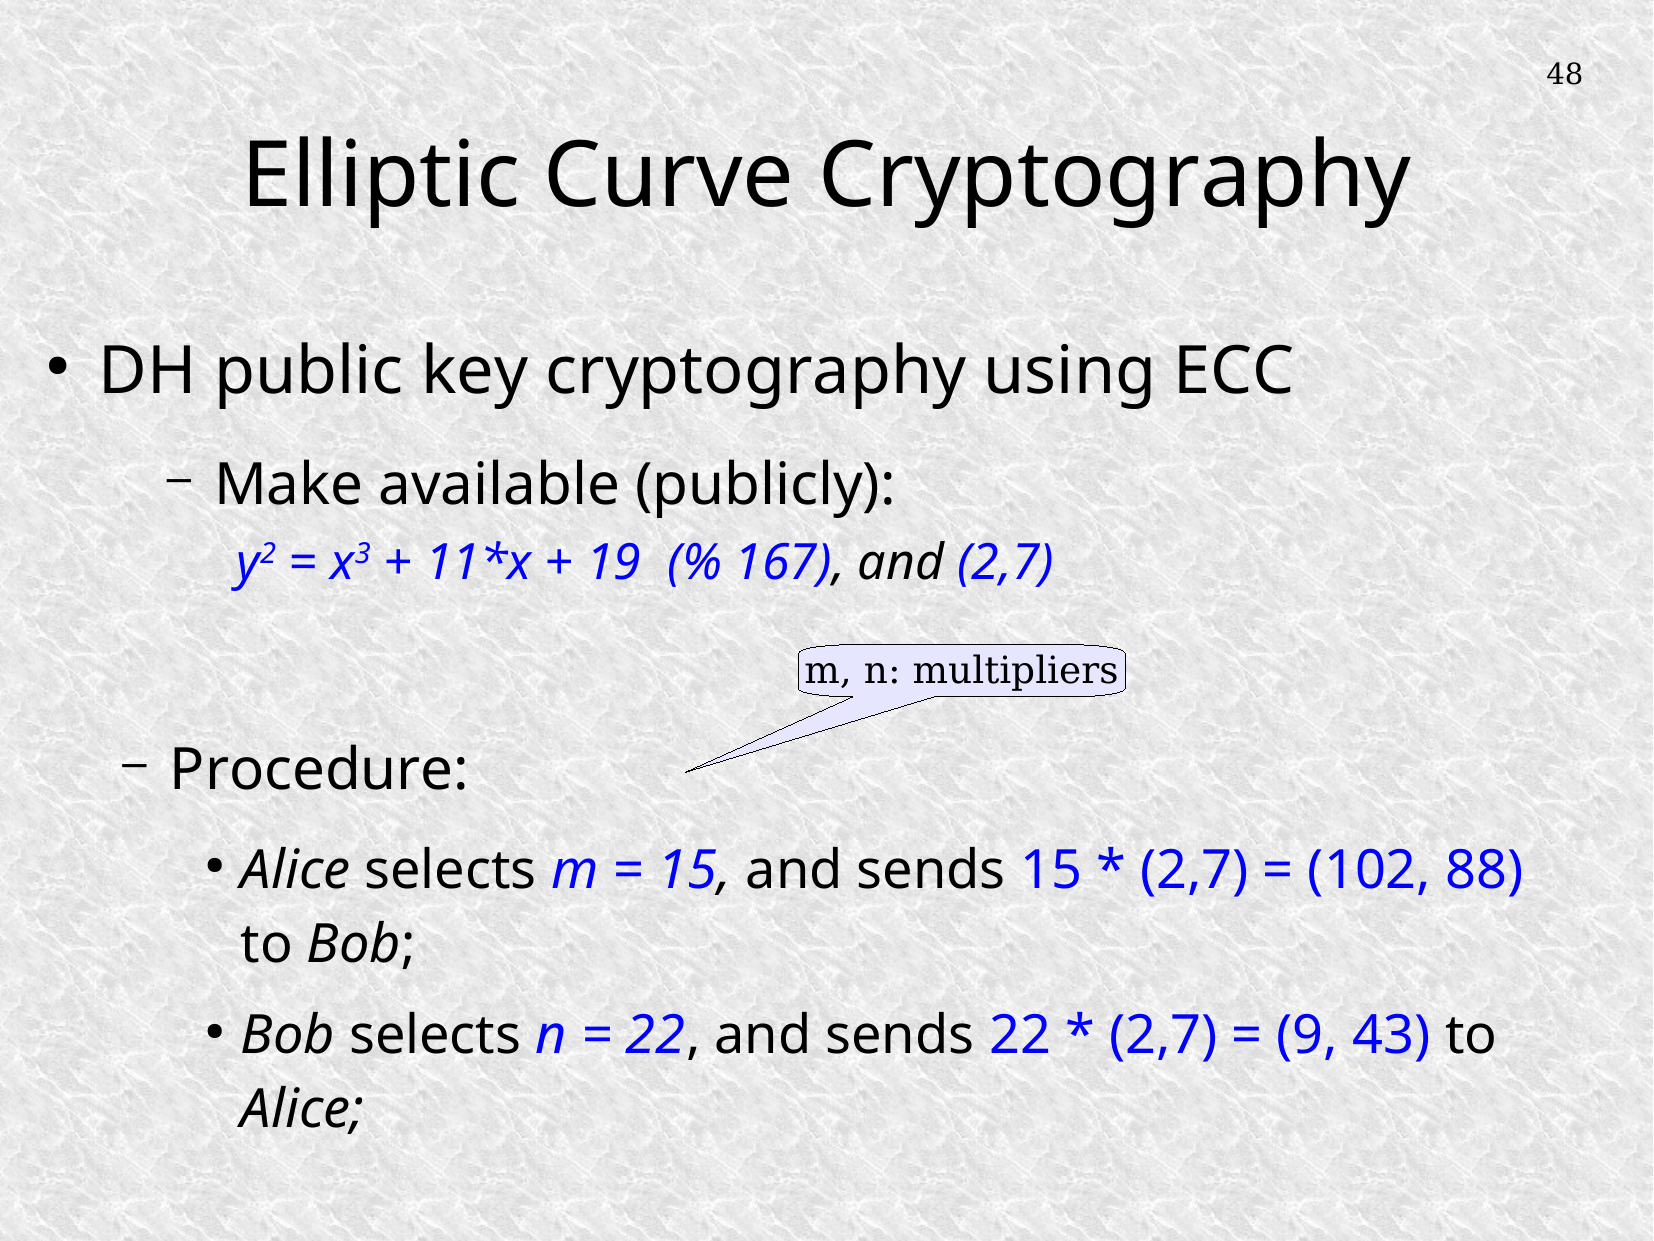

48
# Elliptic Curve Cryptography
DH public key cryptography using ECC
Make available (publicly):
Procedure:
Alice selects m = 15, and sends 15 * (2,7) = (102, 88) to Bob;
Bob selects n = 22, and sends 22 * (2,7) = (9, 43) to Alice;
y2 = x3 + 11*x + 19 (% 167), and (2,7)
m, n: multipliers